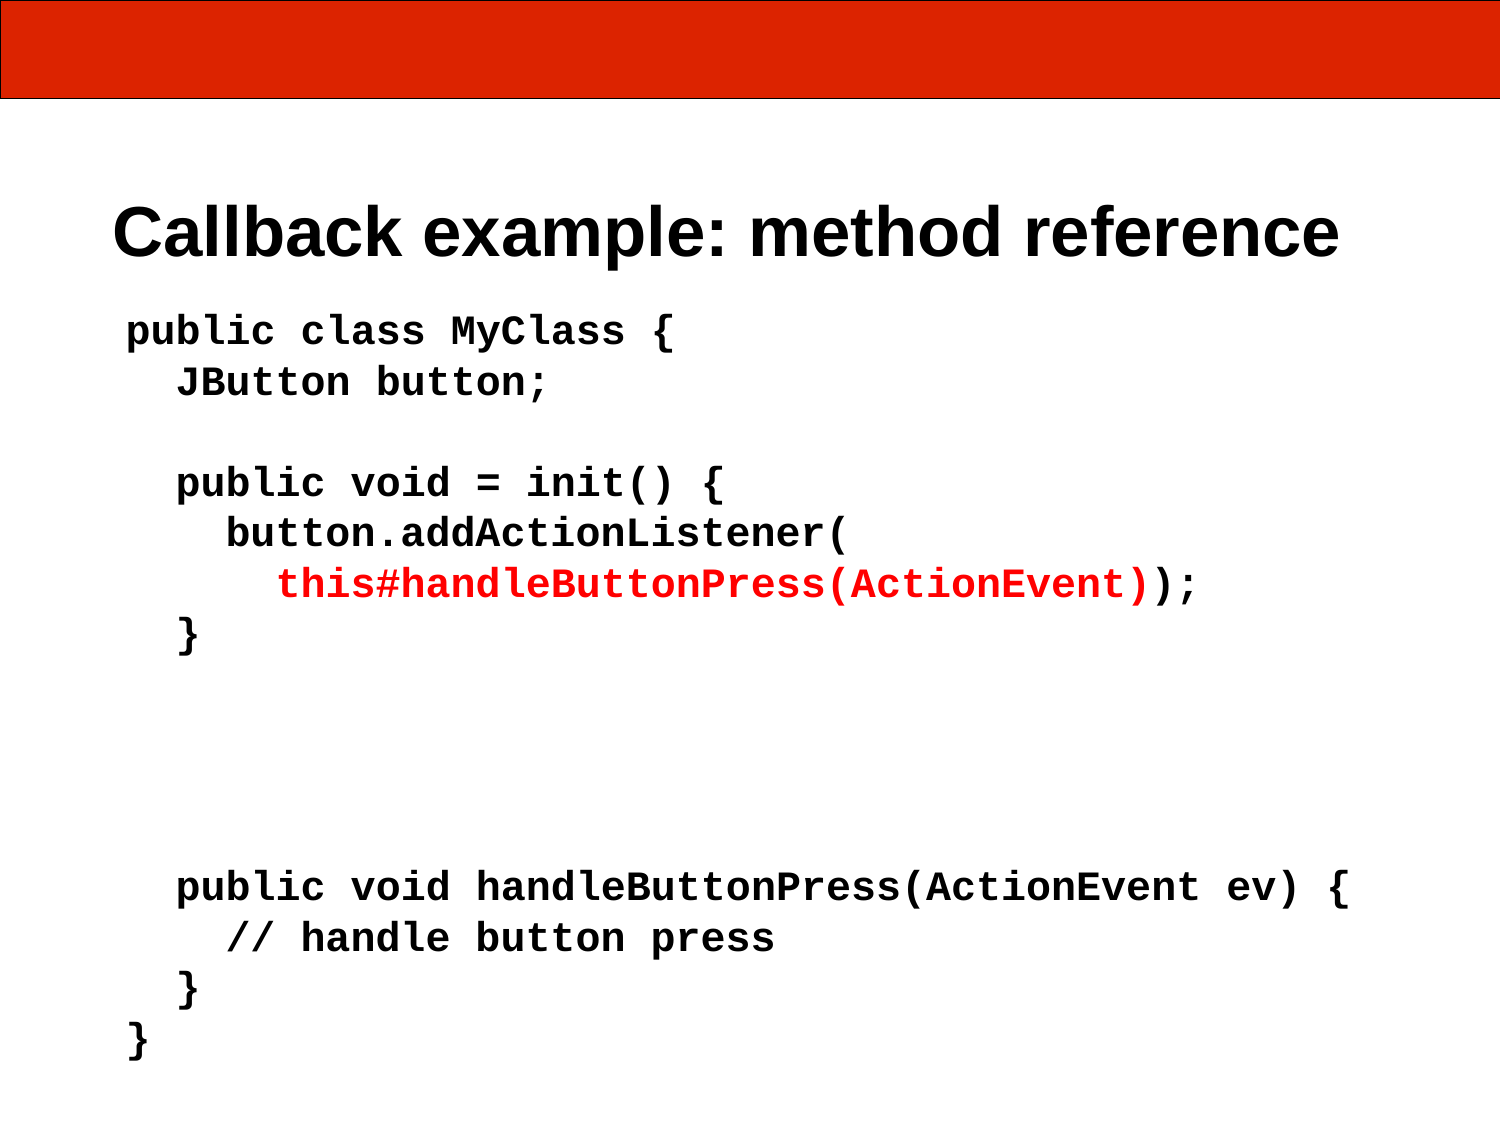

# Callback example: method reference
public class MyClass {
 JButton button;
 public void = init() {
 button.addActionListener(
 this#handleButtonPress(ActionEvent));
 }
 public void handleButtonPress(ActionEvent ev) {
 // handle button press
 }
}